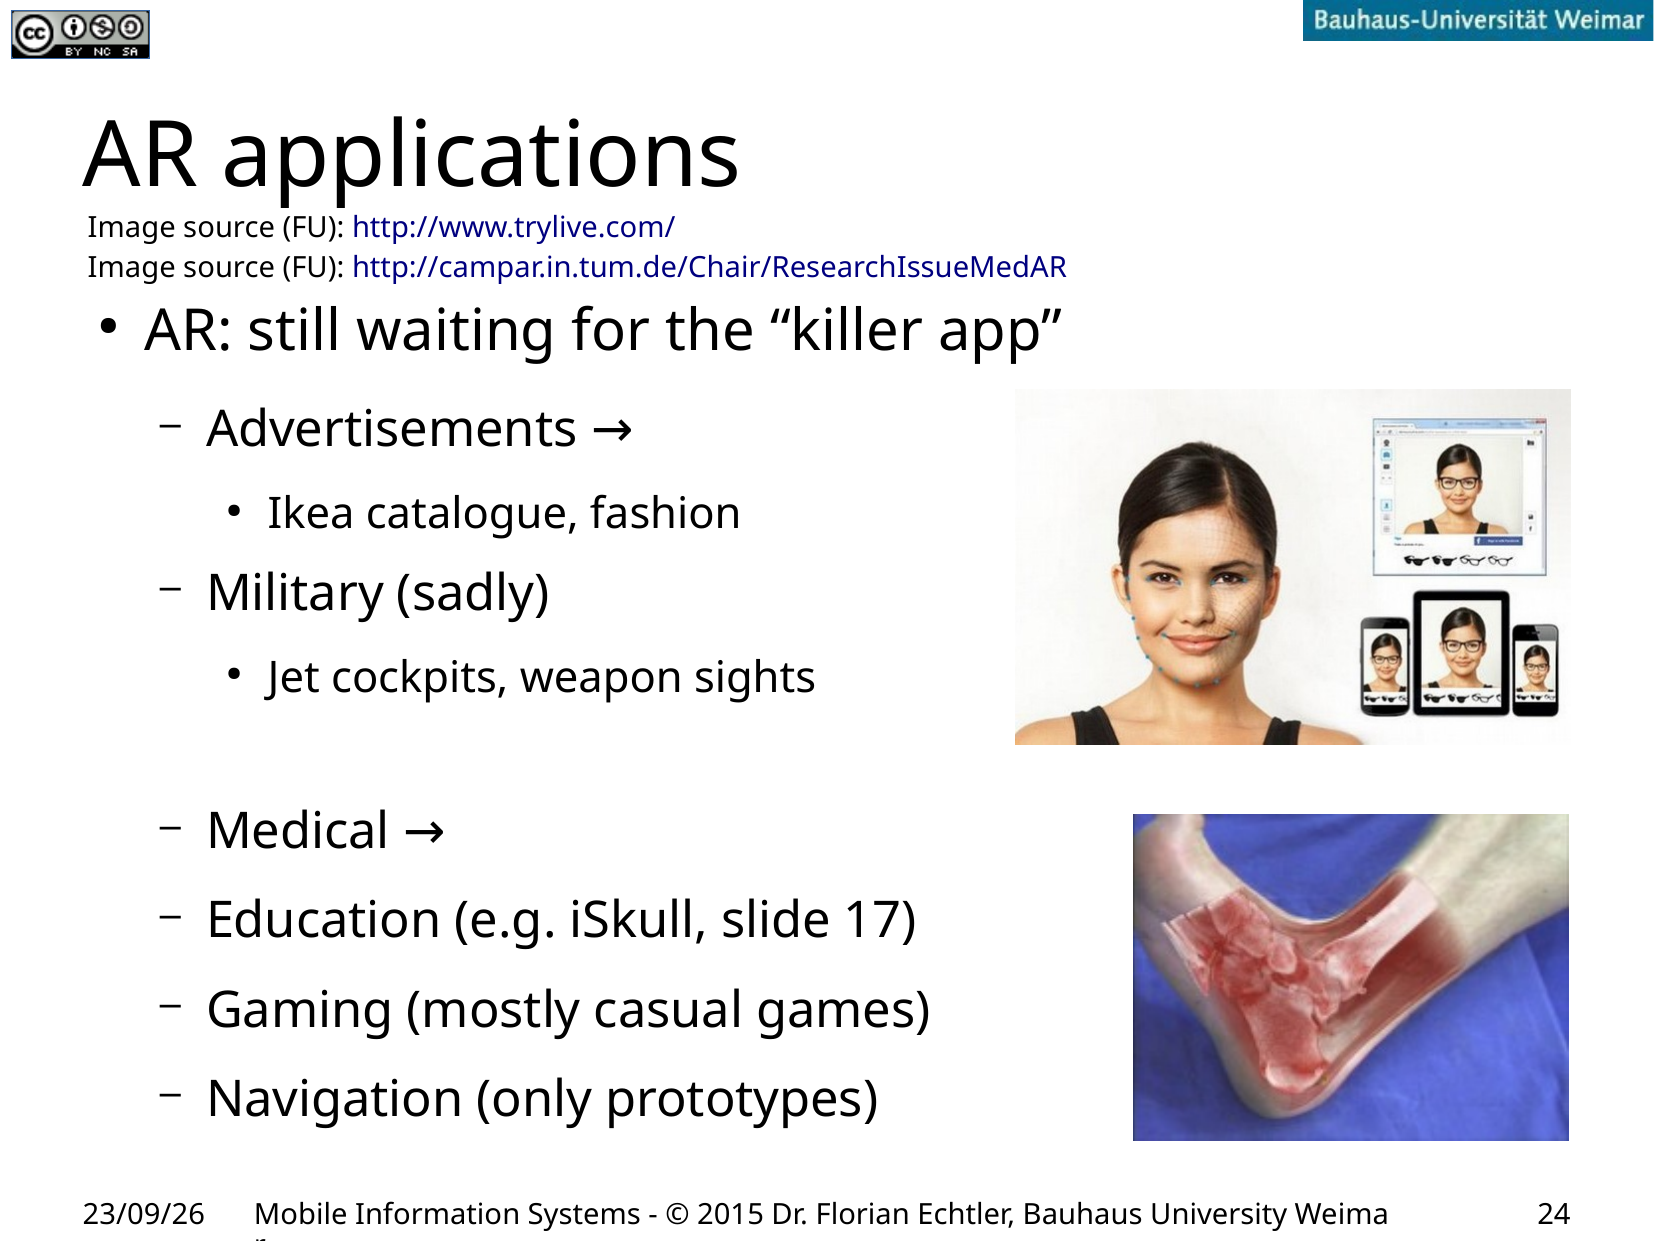

# AR applications
Image source (FU): http://www.trylive.com/
Image source (FU): http://campar.in.tum.de/Chair/ResearchIssueMedAR
AR: still waiting for the “killer app”
Advertisements →
Ikea catalogue, fashion
Military (sadly)
Jet cockpits, weapon sights
Medical →
Education (e.g. iSkull, slide 17)
Gaming (mostly casual games)
Navigation (only prototypes)
Mobile Information Systems - © 2015 Dr. Florian Echtler, Bauhaus University Weimar
24